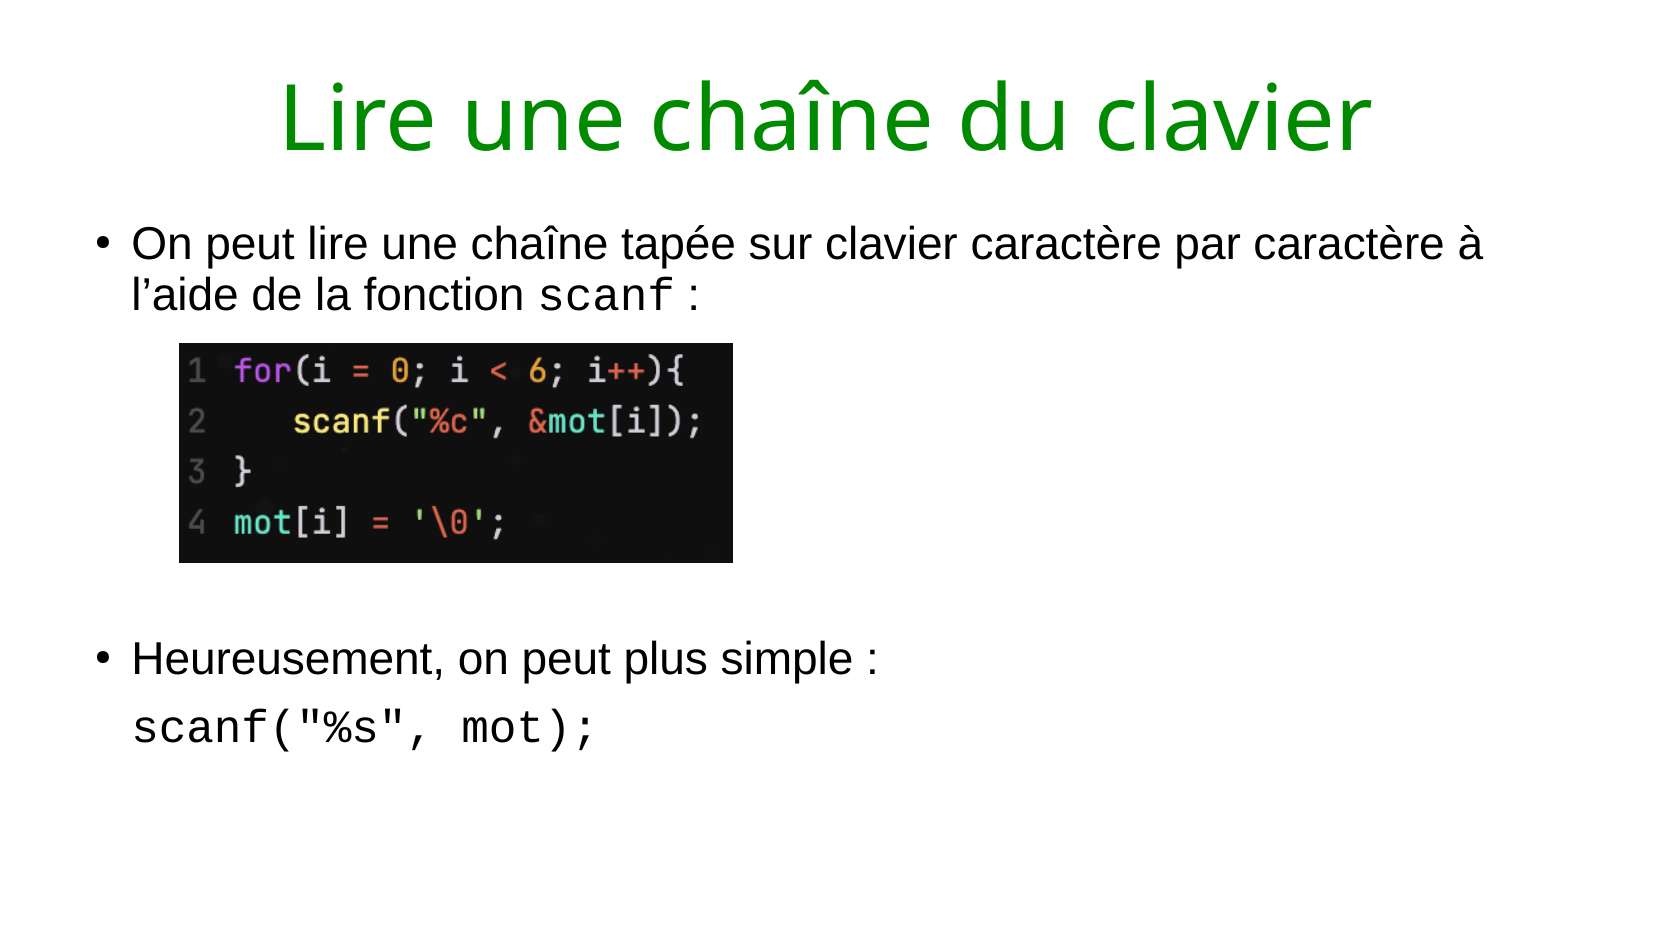

# Lire une chaîne du clavier
On peut lire une chaîne tapée sur clavier caractère par caractère à l’aide de la fonction scanf :
Heureusement, on peut plus simple :
scanf("%s", mot);